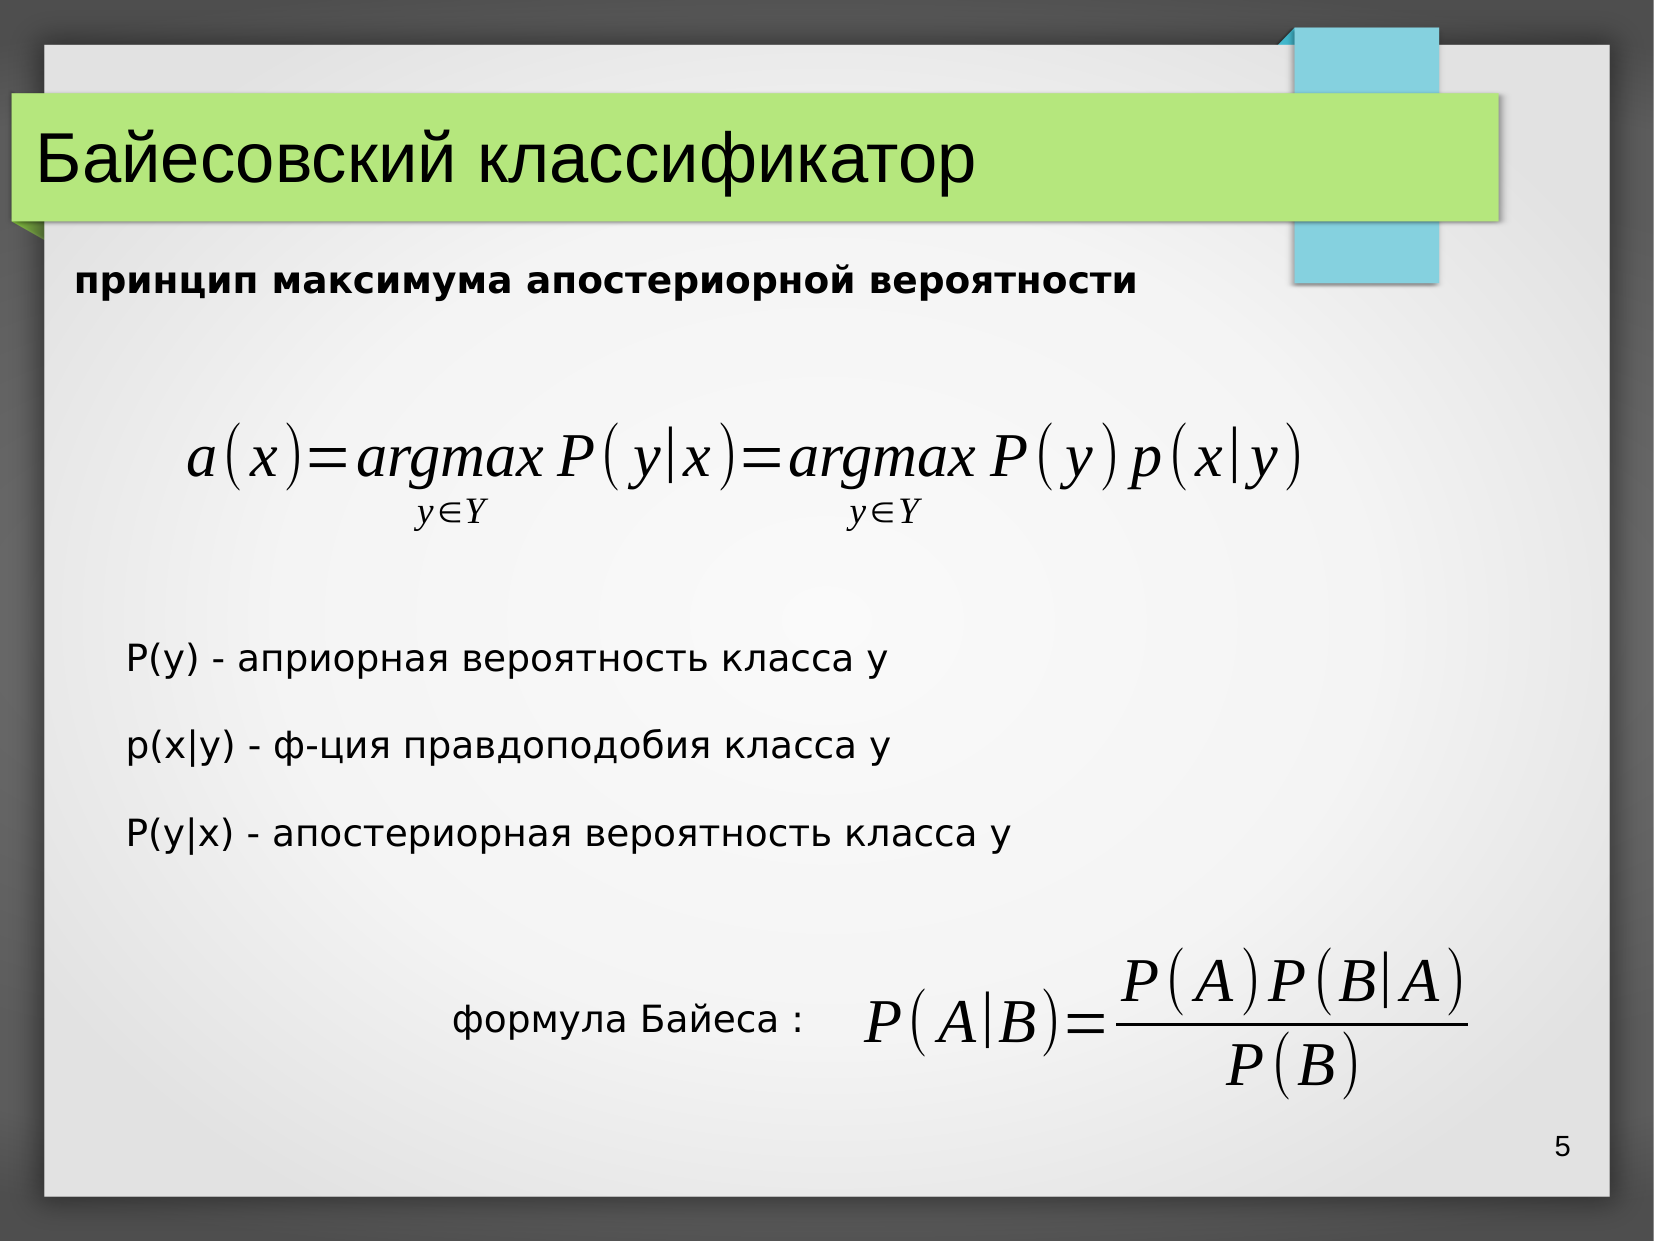

# Байесовский классификатор
принцип максимума апостериорной вероятности
P(y) - априорная вероятность класса y
p(x|y) - ф-ция правдоподобия класса y
P(y|x) - апостериорная вероятность класса y
формула Байеса :
5